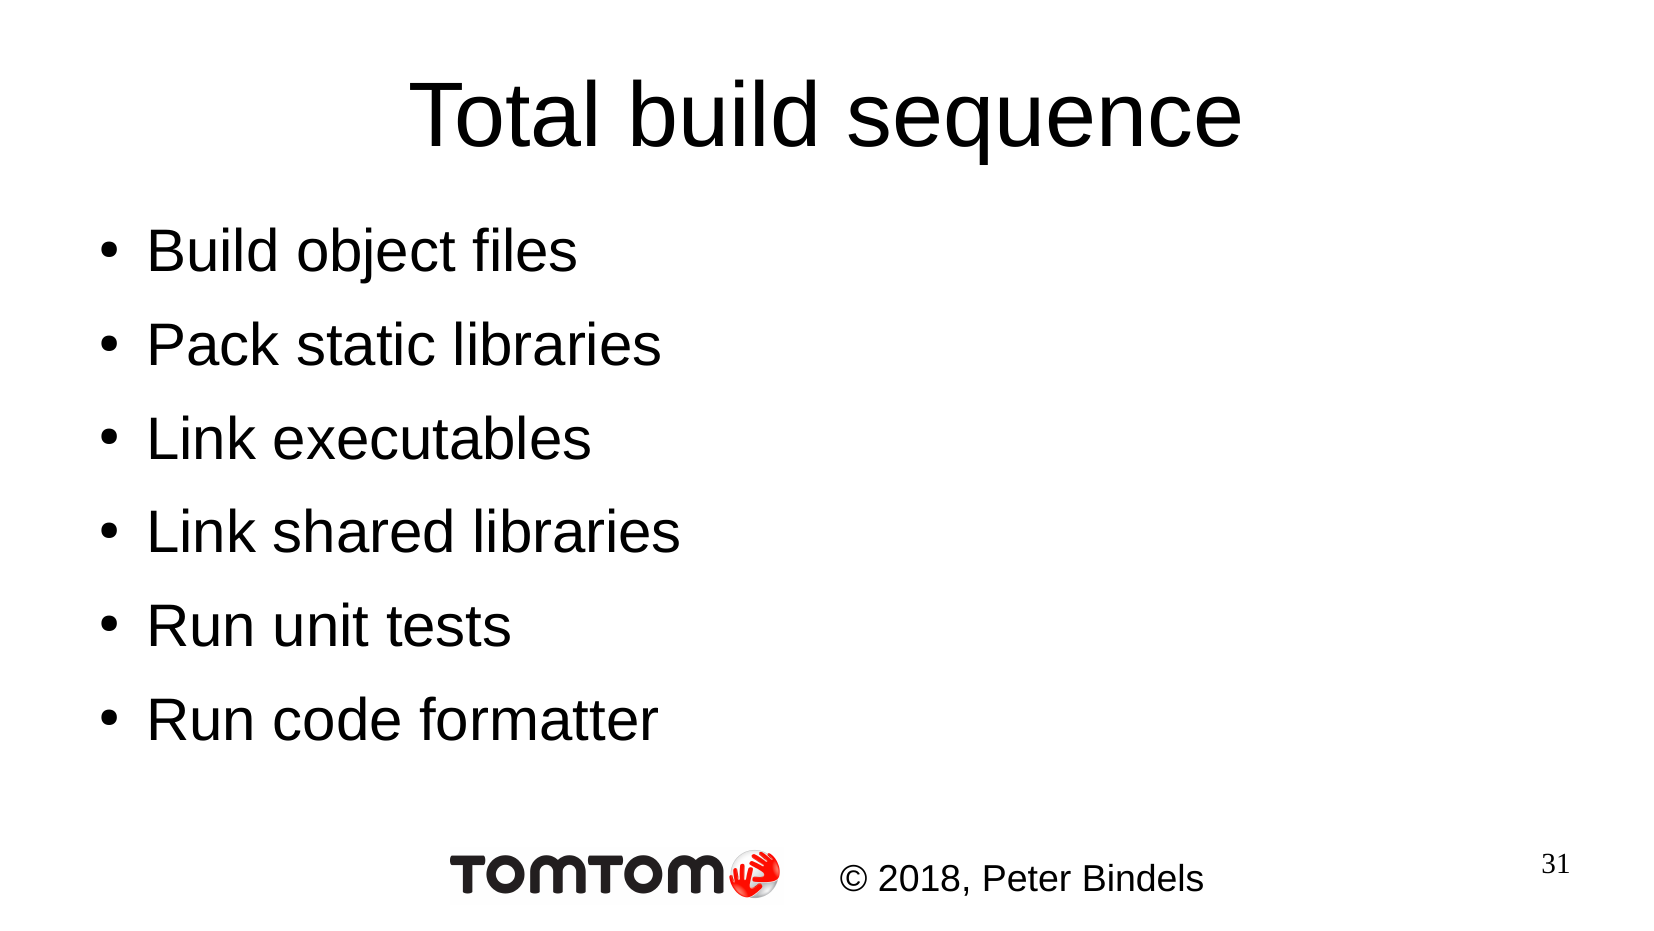

# Total build sequence
Build object files
Pack static libraries
Link executables
Link shared libraries
Run unit tests
Run code formatter
31